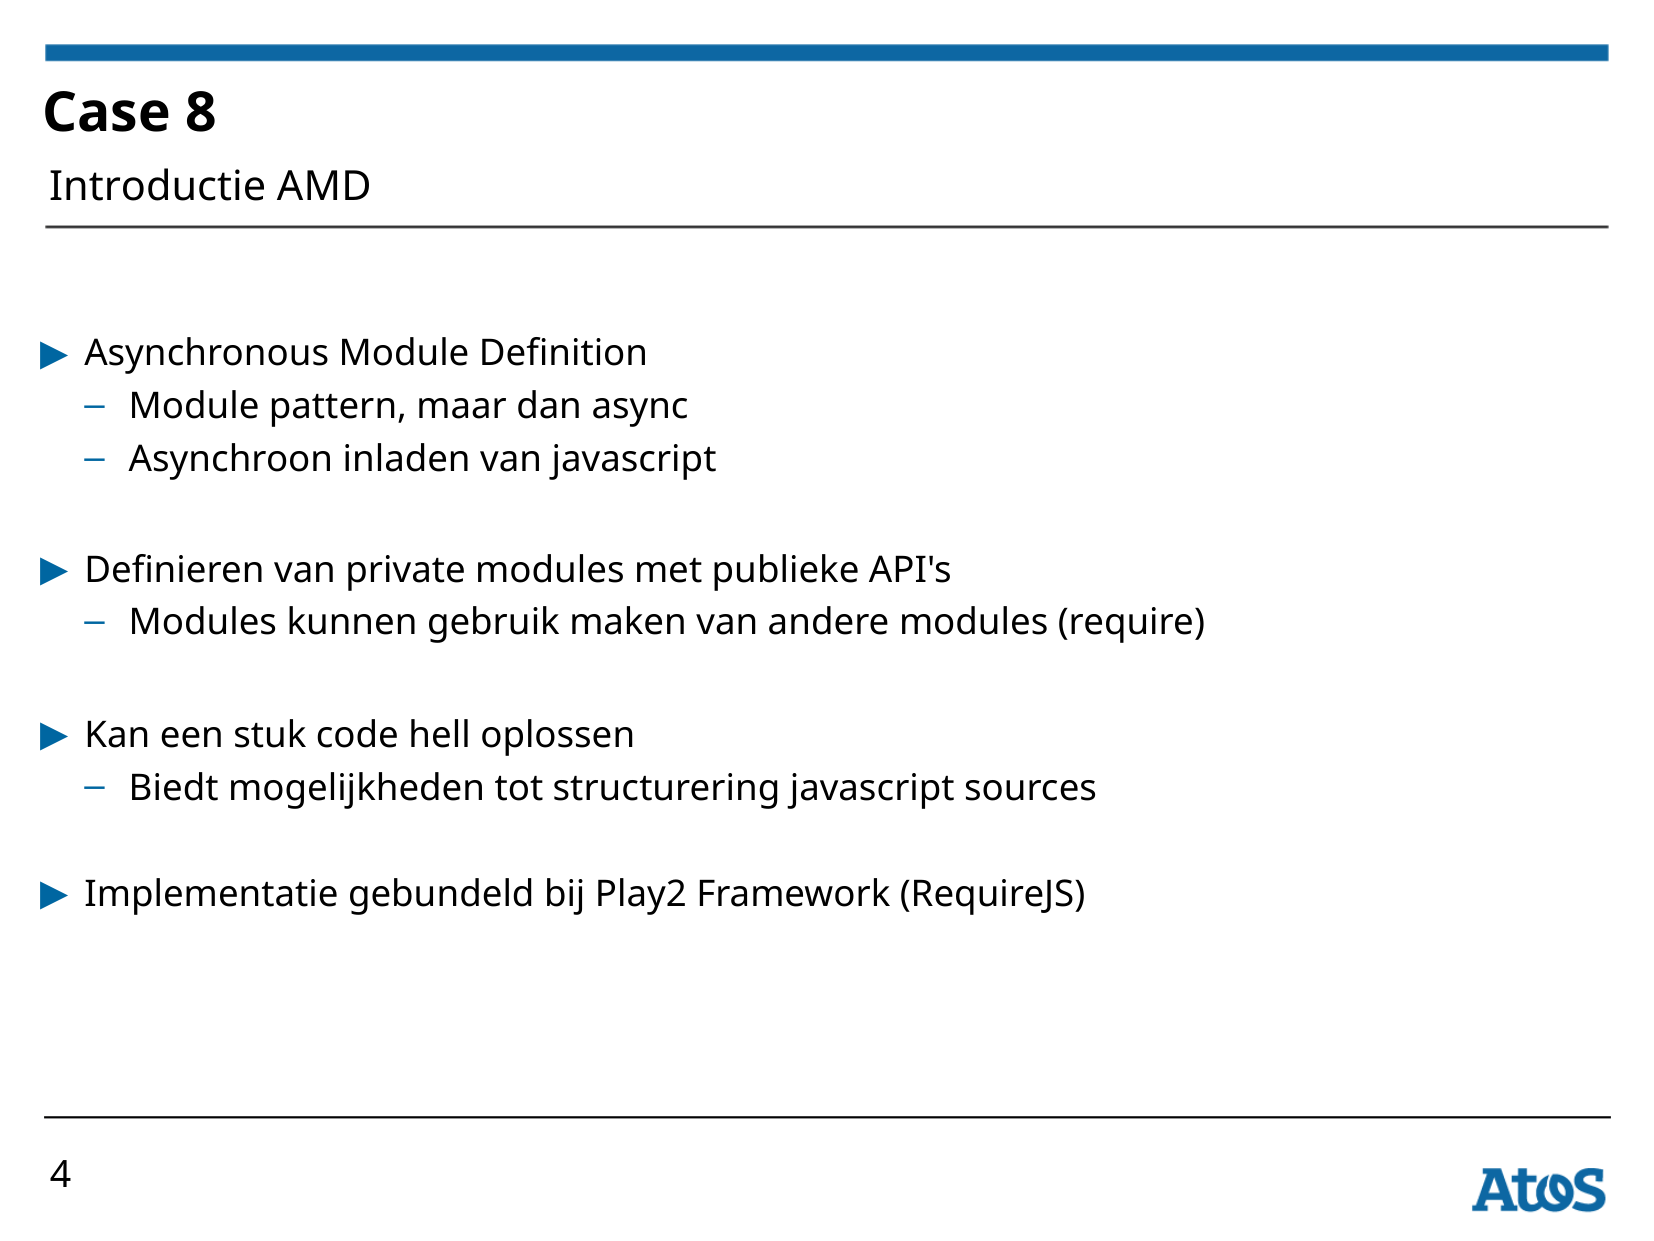

# Case 8
Introductie AMD
Asynchronous Module Definition
Module pattern, maar dan async
Asynchroon inladen van javascript
Definieren van private modules met publieke API's
Modules kunnen gebruik maken van andere modules (require)
Kan een stuk code hell oplossen
Biedt mogelijkheden tot structurering javascript sources
Implementatie gebundeld bij Play2 Framework (RequireJS)